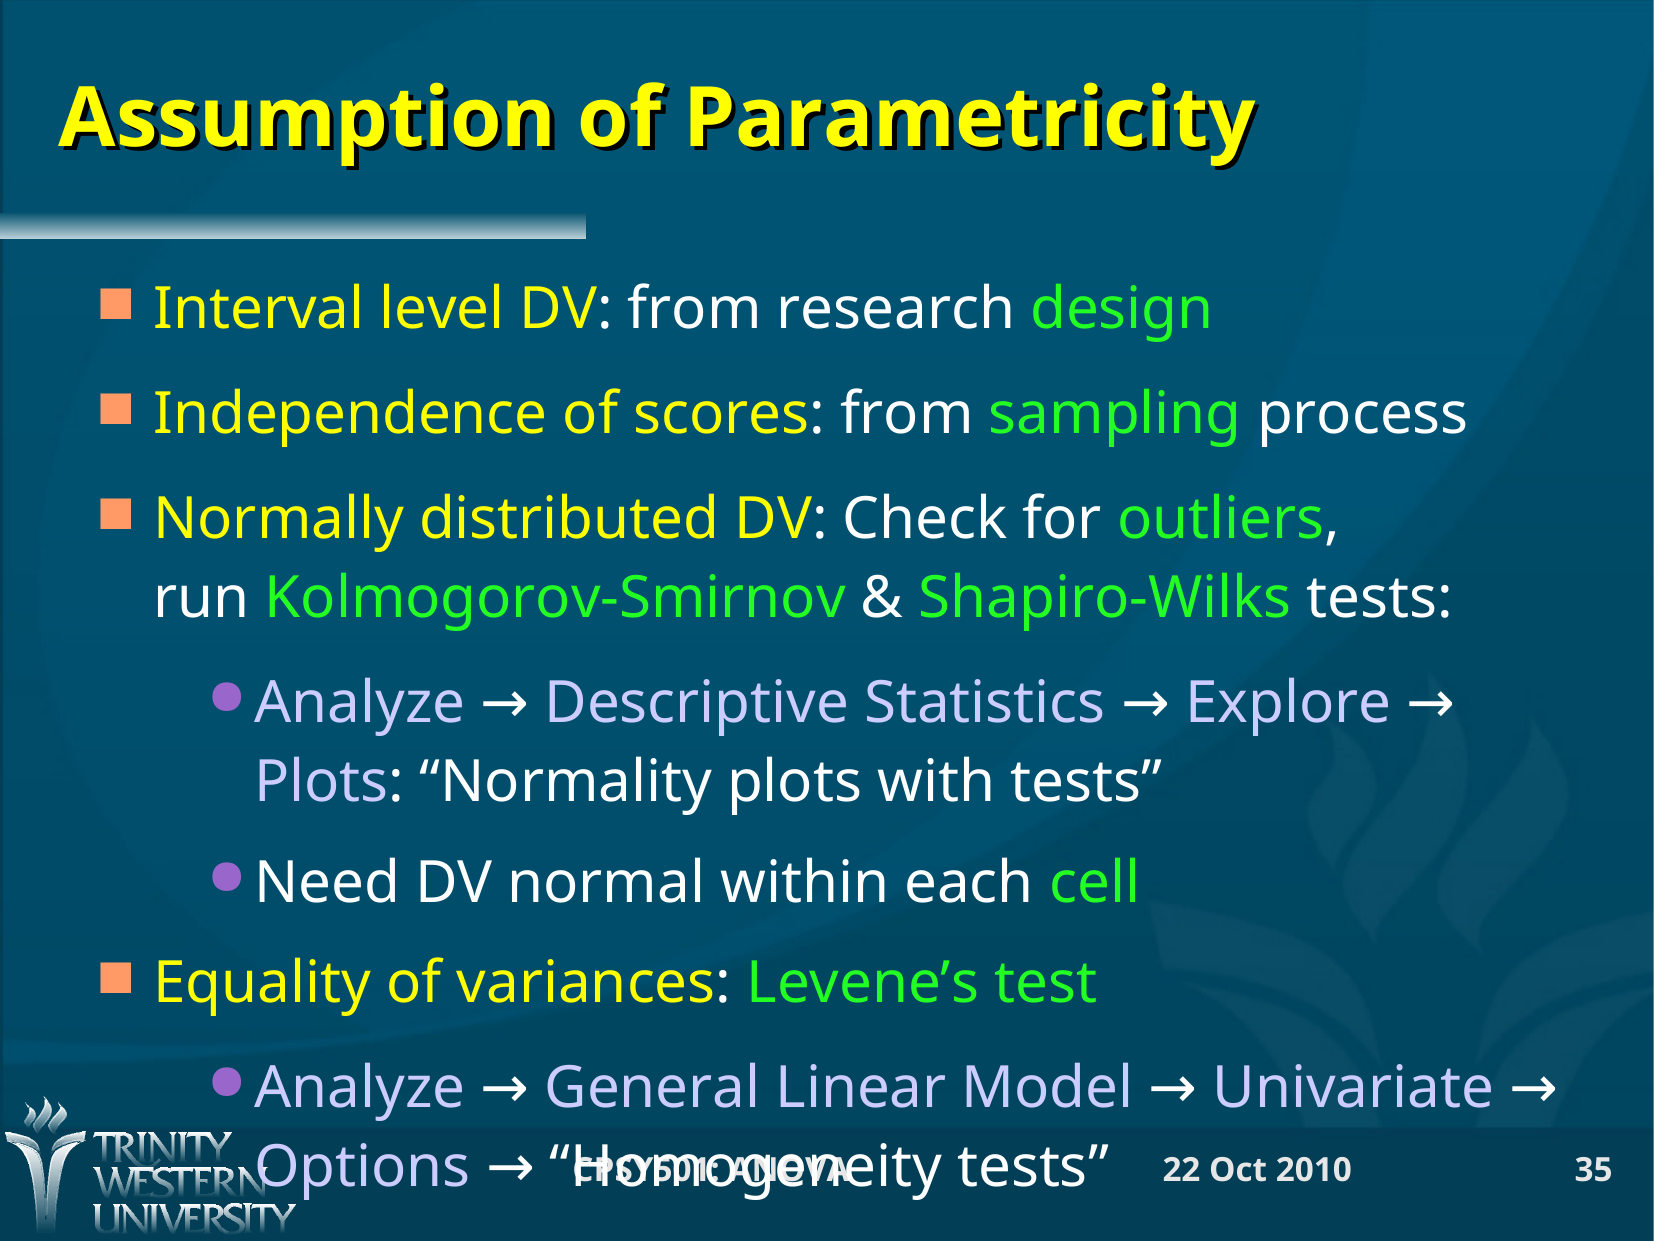

# Assumption of Parametricity
Interval level DV: from research design
Independence of scores: from sampling process
Normally distributed DV: Check for outliers,
run Kolmogorov-Smirnov & Shapiro-Wilks tests:
Analyze → Descriptive Statistics → Explore → Plots: “Normality plots with tests”
Need DV normal within each cell
Equality of variances: Levene’s test
Analyze → General Linear Model → Univariate → Options → “Homogeneity tests”
CPSY501: ANOVA
22 Oct 2010
35